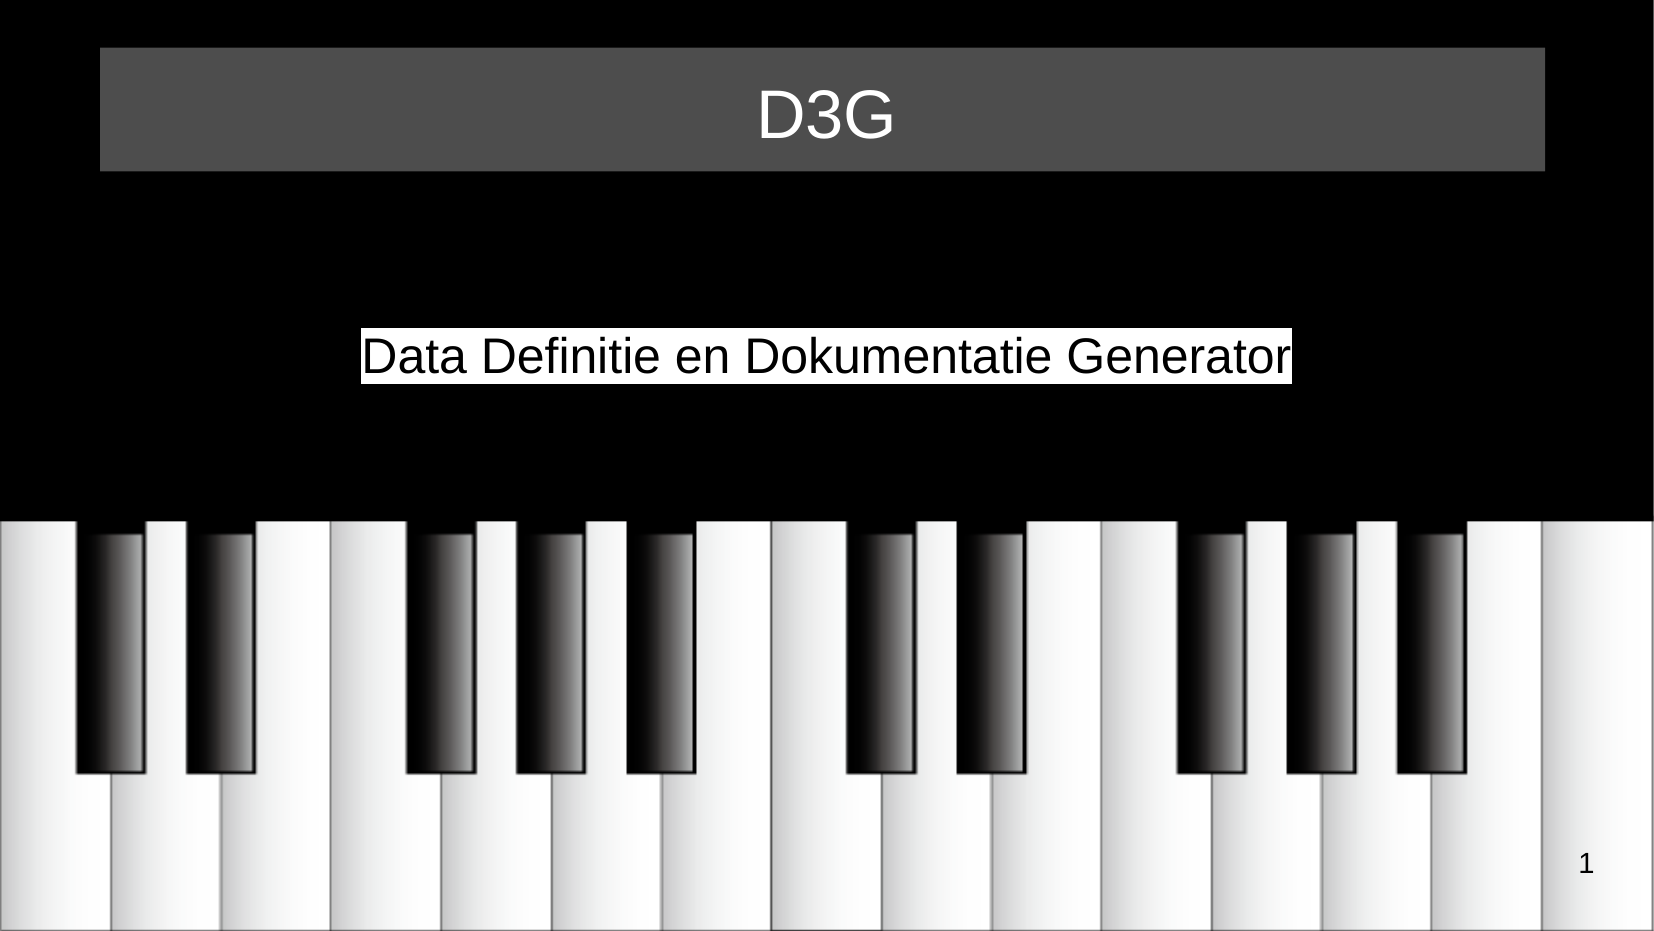

# D3G
Data Definitie en Dokumentatie Generator